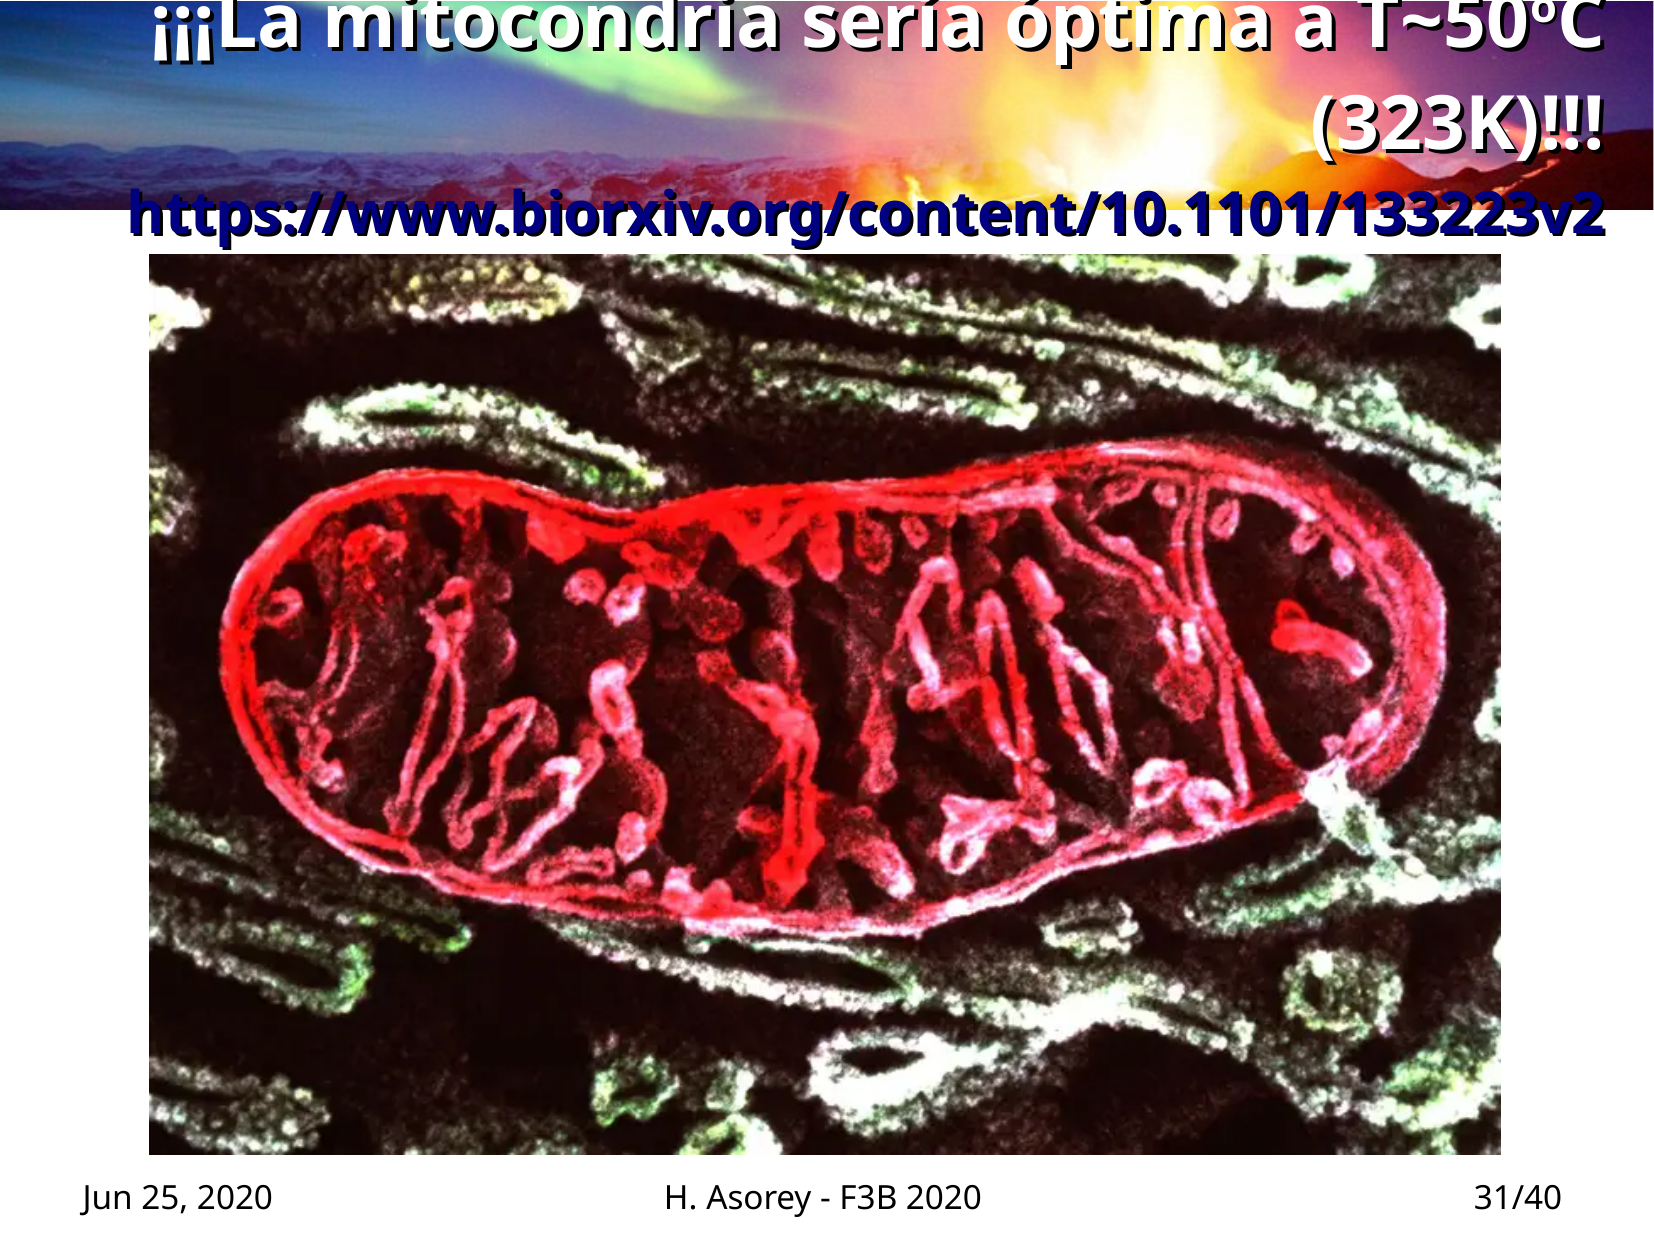

# ¡¡¡La mitocondria sería óptima a T~50oC (323K)!!! https://www.biorxiv.org/content/10.1101/133223v2
Jun 25, 2020
H. Asorey - F3B 2020
31